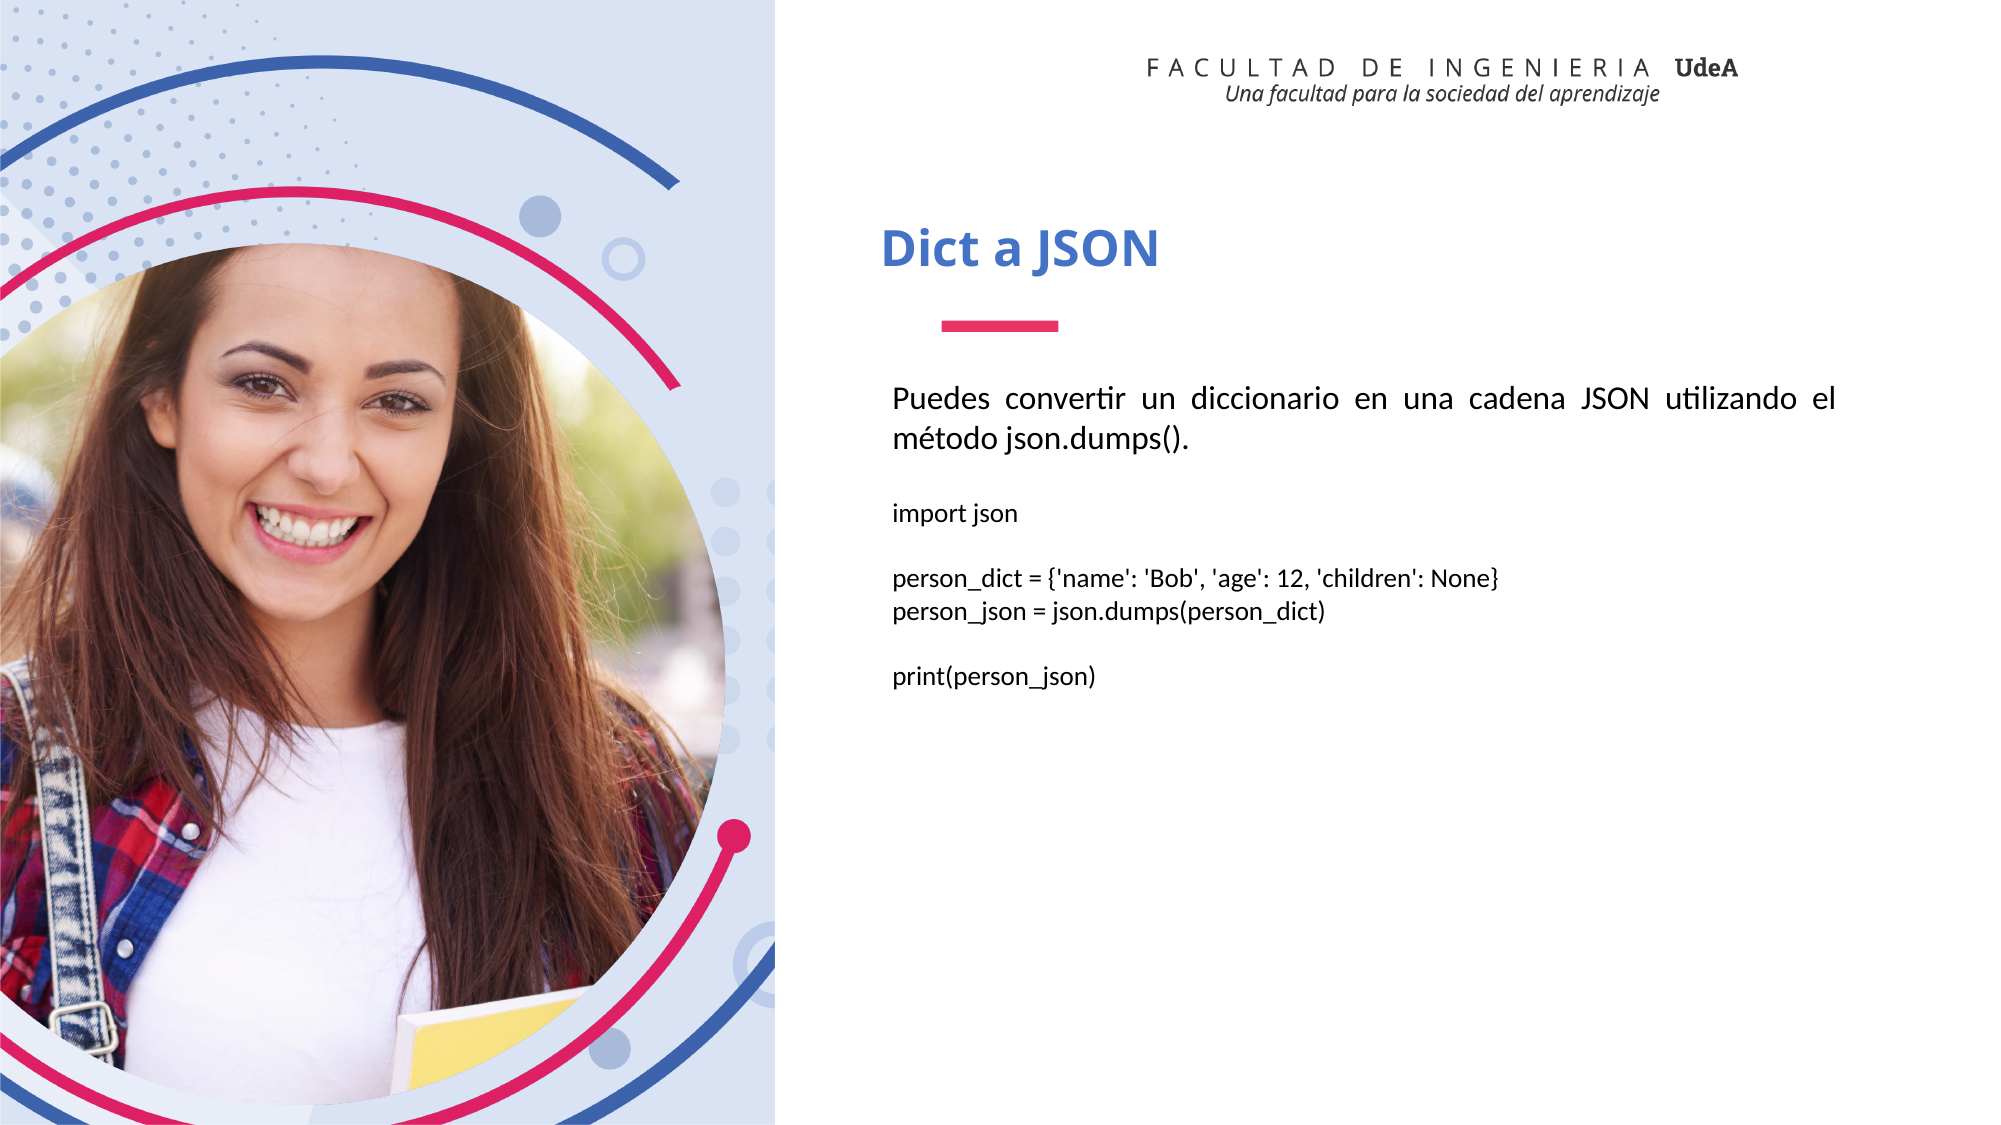

Dict a JSON
Puedes convertir un diccionario en una cadena JSON utilizando el método json.dumps().
import json
person_dict = {'name': 'Bob', 'age': 12, 'children': None}
person_json = json.dumps(person_dict)
print(person_json)